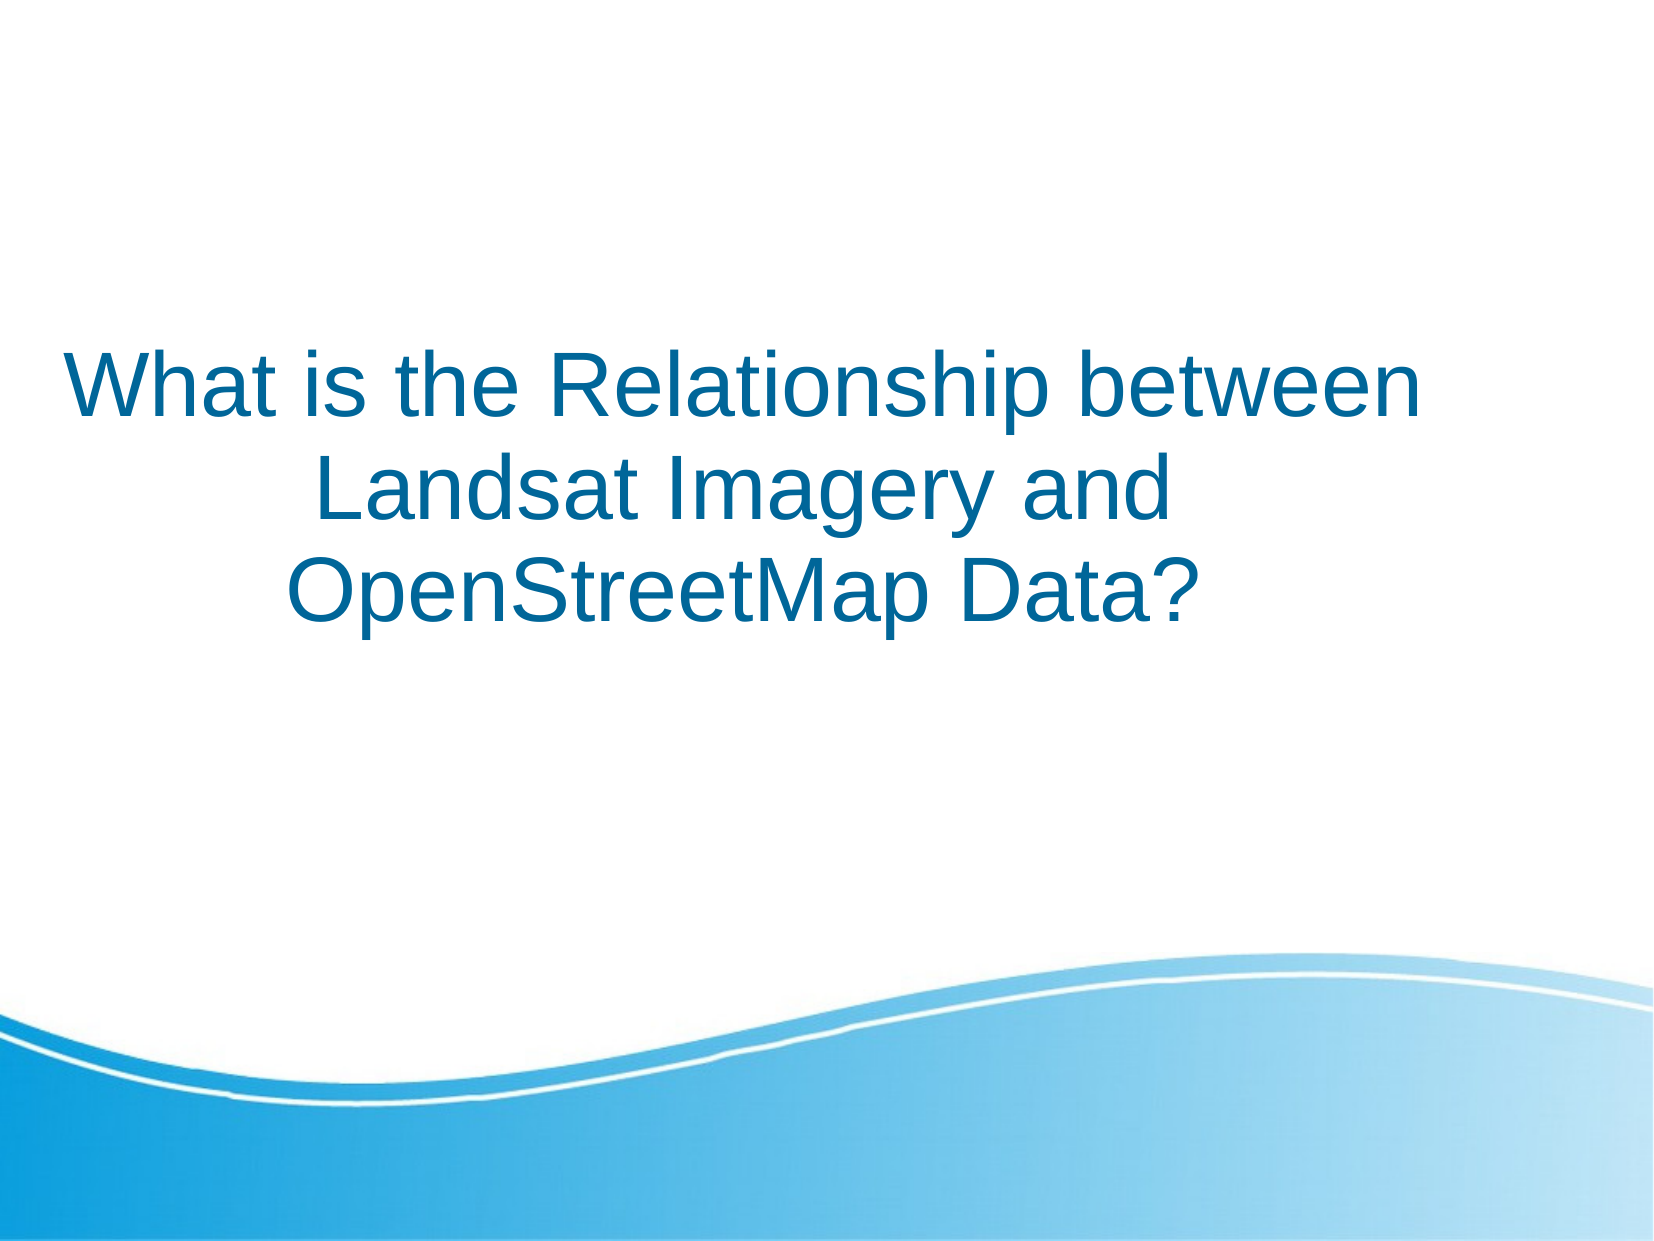

# What is the Relationship between Landsat Imagery and OpenStreetMap Data?